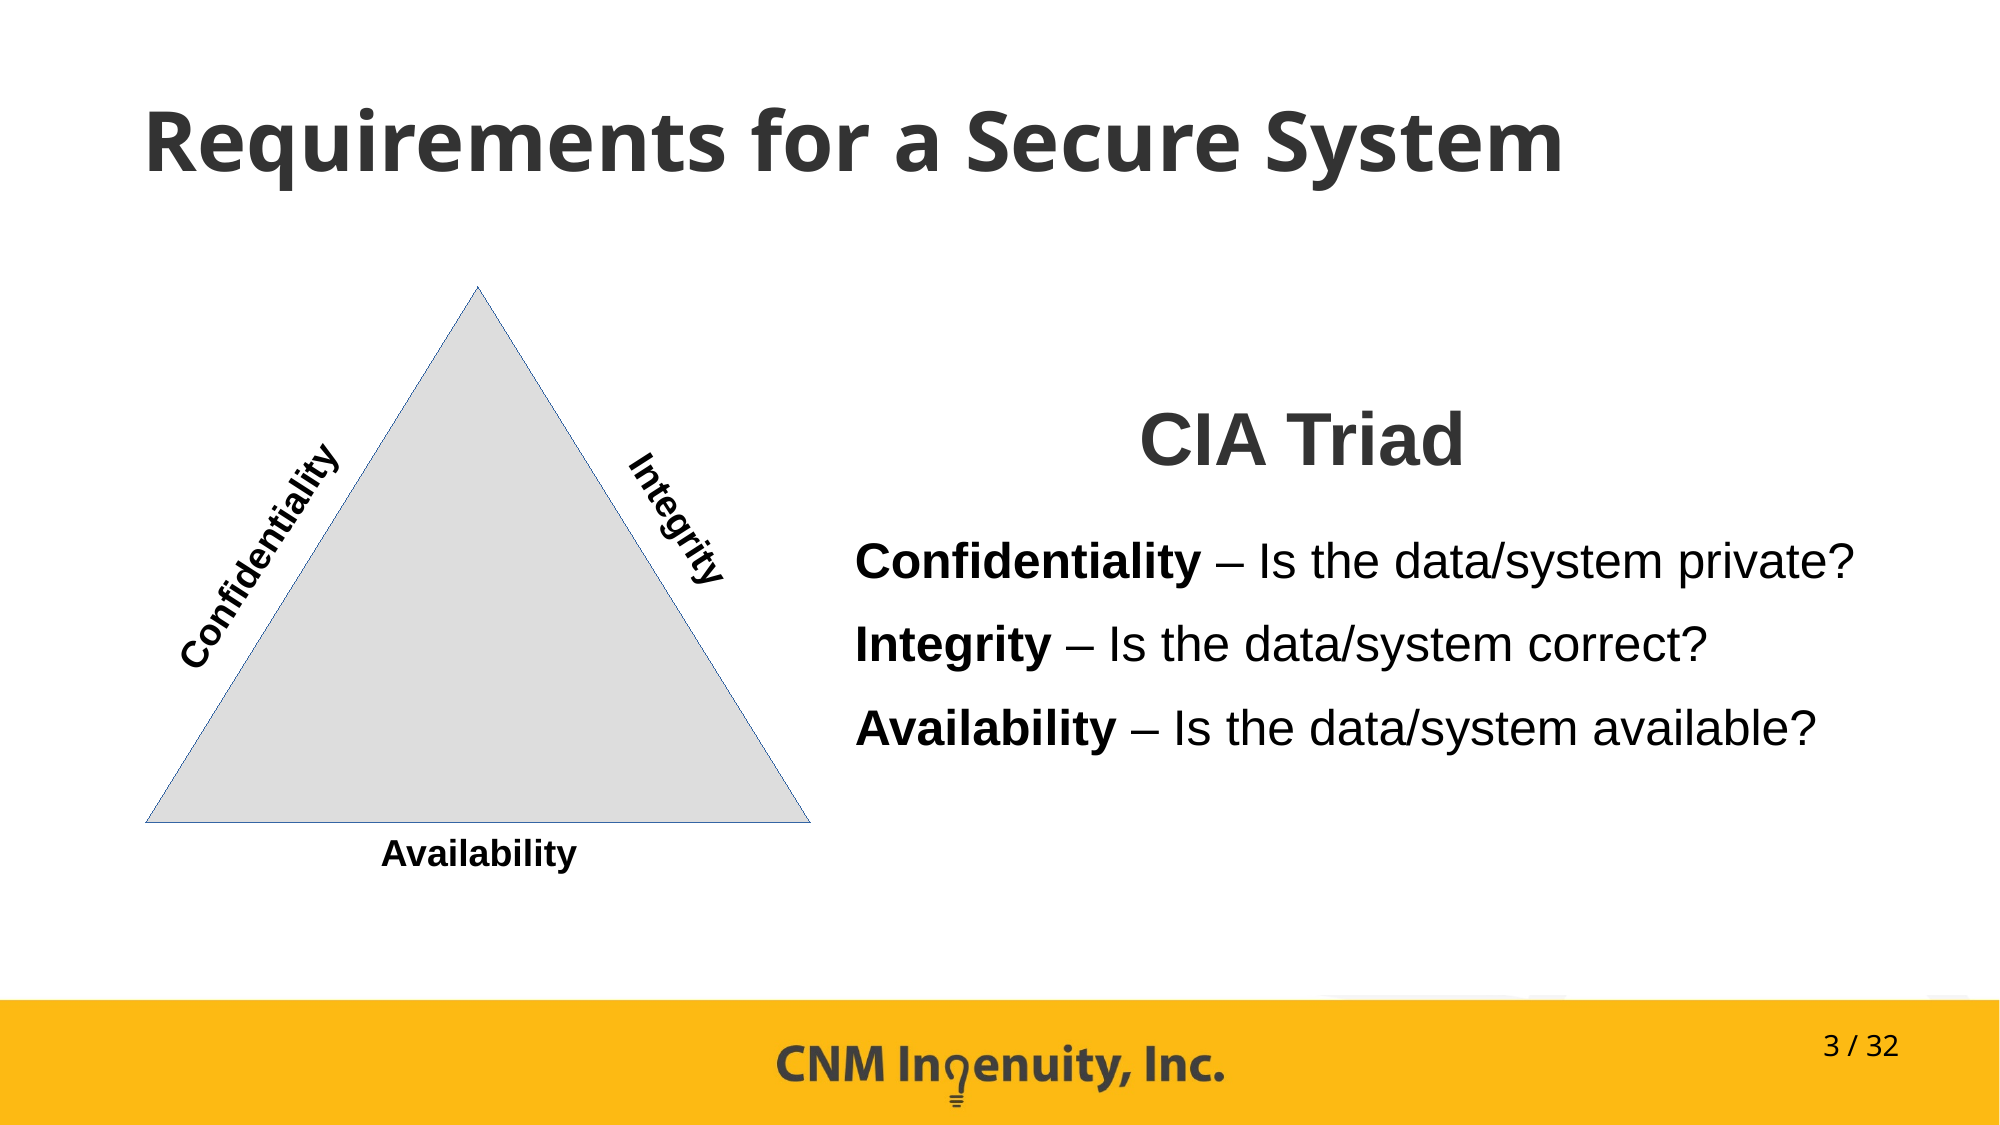

# Requirements for a Secure System
CIA Triad
Confidentiality
Confidentiality – Is the data/system private?
Integrity – Is the data/system correct?
Availability – Is the data/system available?
Integrity
Availability
3